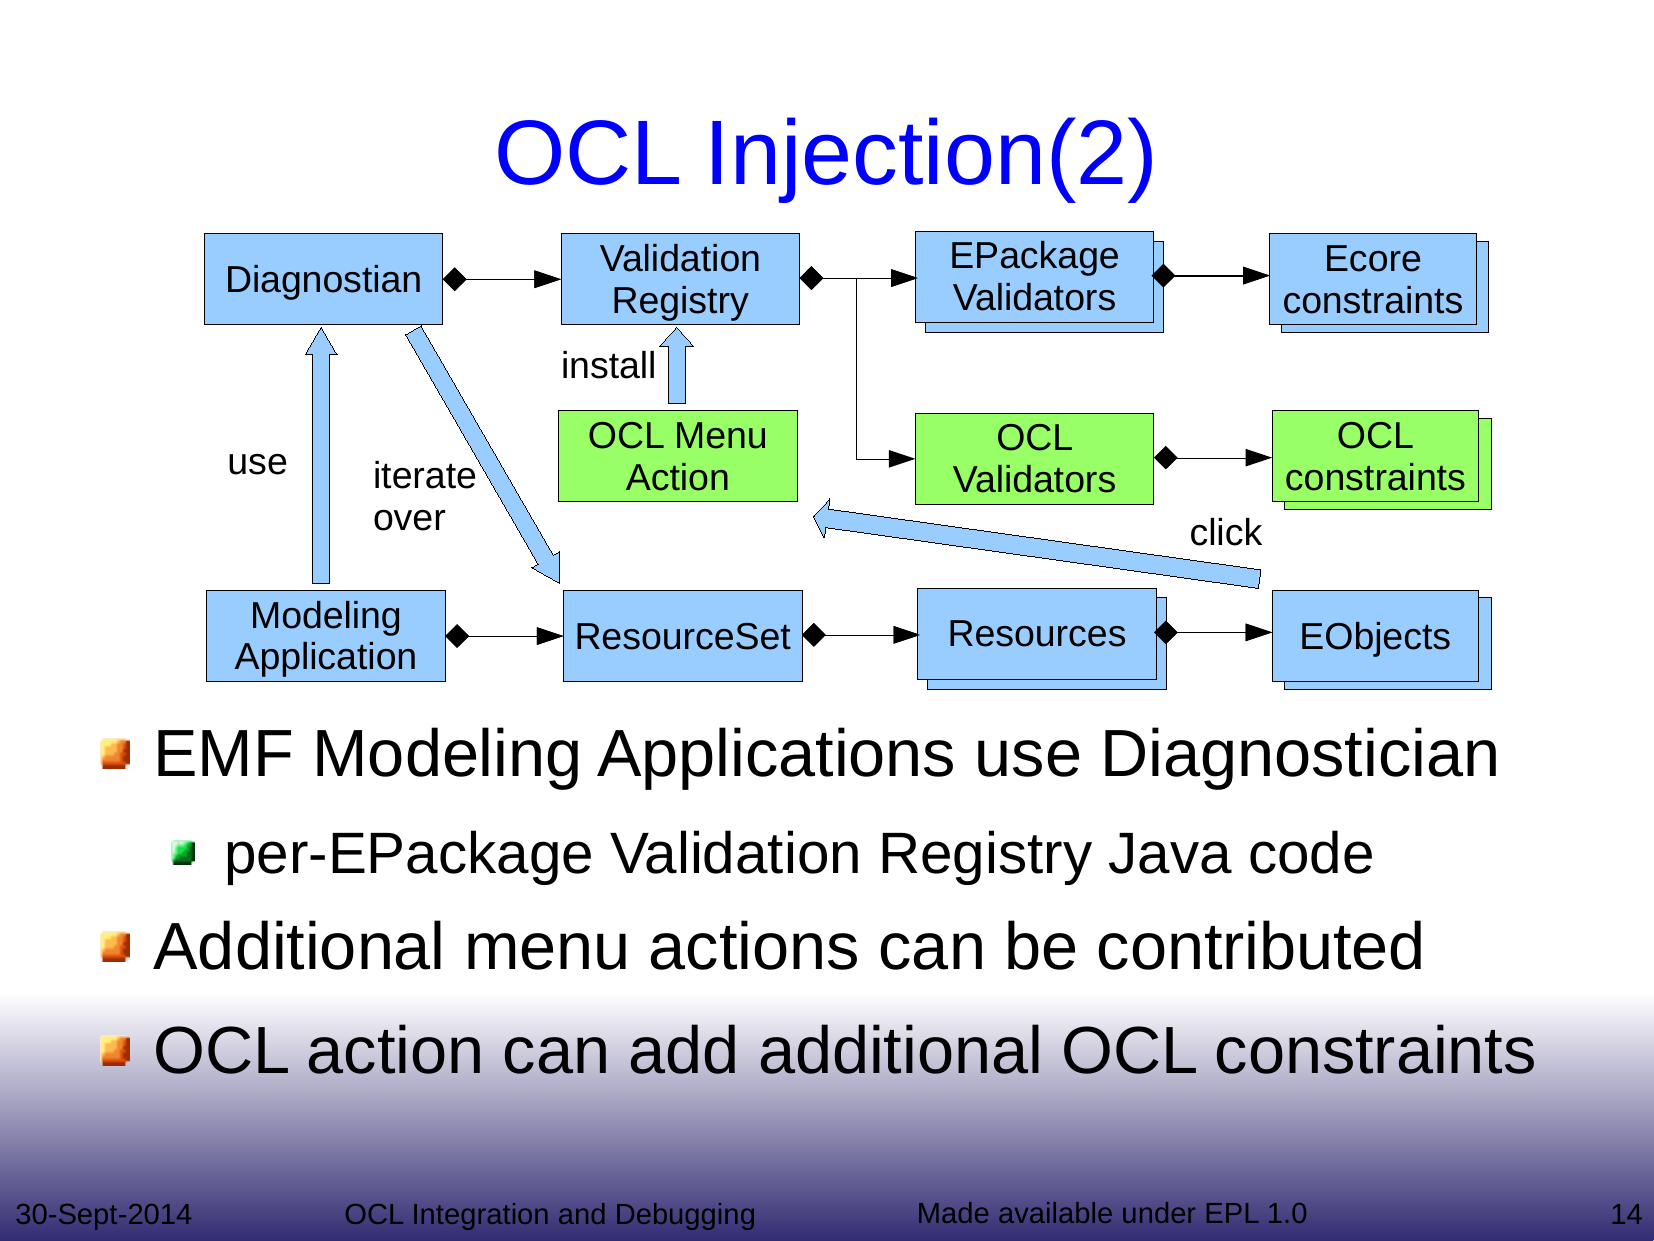

# OCL Injection(2)
Resources
EPackage
Validators
Modeling
Application
ResourceSet
Diagnostian
Validation
Registry
EObjects
Ecore
constraints
Resources
EObjects
Resources
EObjects
install
EObjects
OCL Menu
Action
OCL
constraints
OCL
Validators
EObjects
EObjects
use
iterate
over
click
Resources
Resources
Modeling
Application
ResourceSet
Modeling
Application
ResourceSet
EObjects
EObjects
Resources
EObjects
Resources
EObjects
EMF Modeling Applications use Diagnostician
per-EPackage Validation Registry Java code
Additional menu actions can be contributed
OCL action can add additional OCL constraints
30-Sept-2014
OCL Integration and Debugging
14